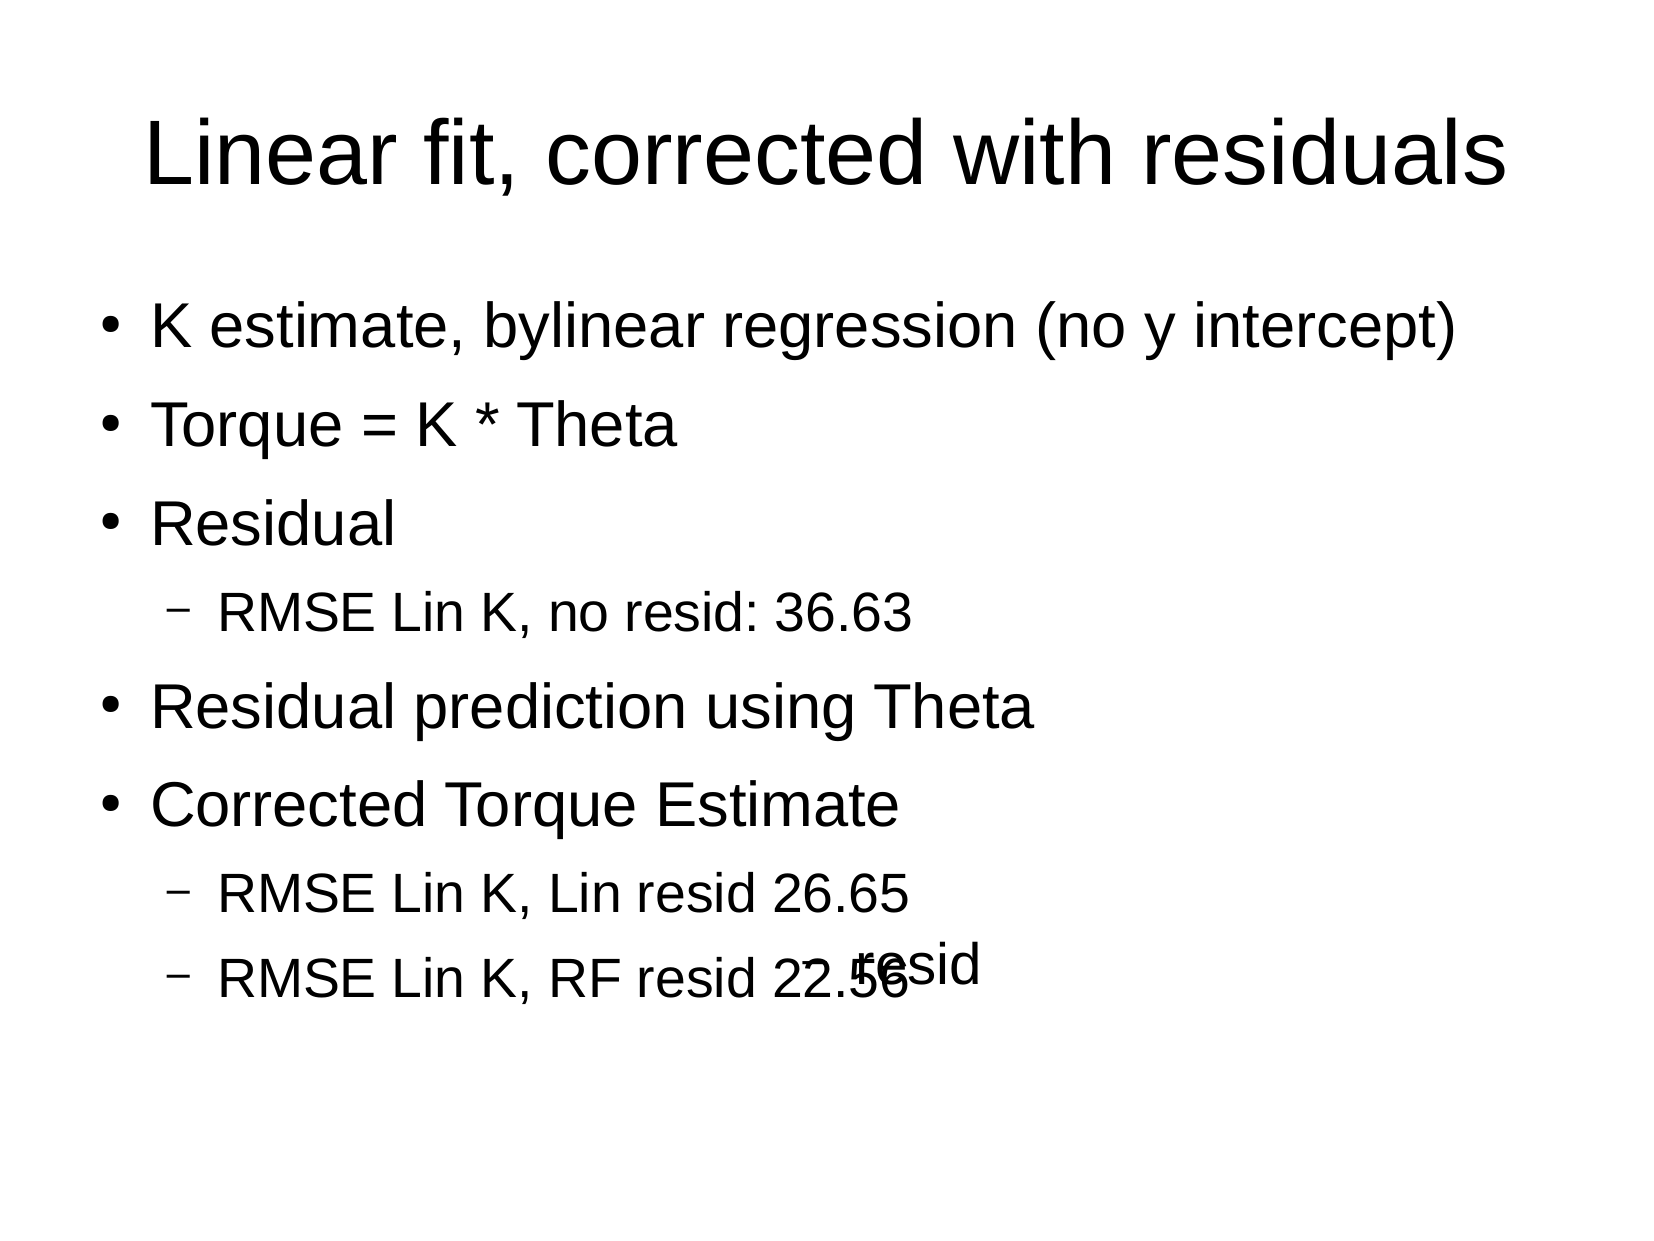

# Linear fit, corrected with residuals
K estimate, bylinear regression (no y intercept)
Torque = K * Theta
Residual
RMSE Lin K, no resid: 36.63
Residual prediction using Theta
Corrected Torque Estimate
RMSE Lin K, Lin resid 26.65
RMSE Lin K, RF resid 22.56
resid